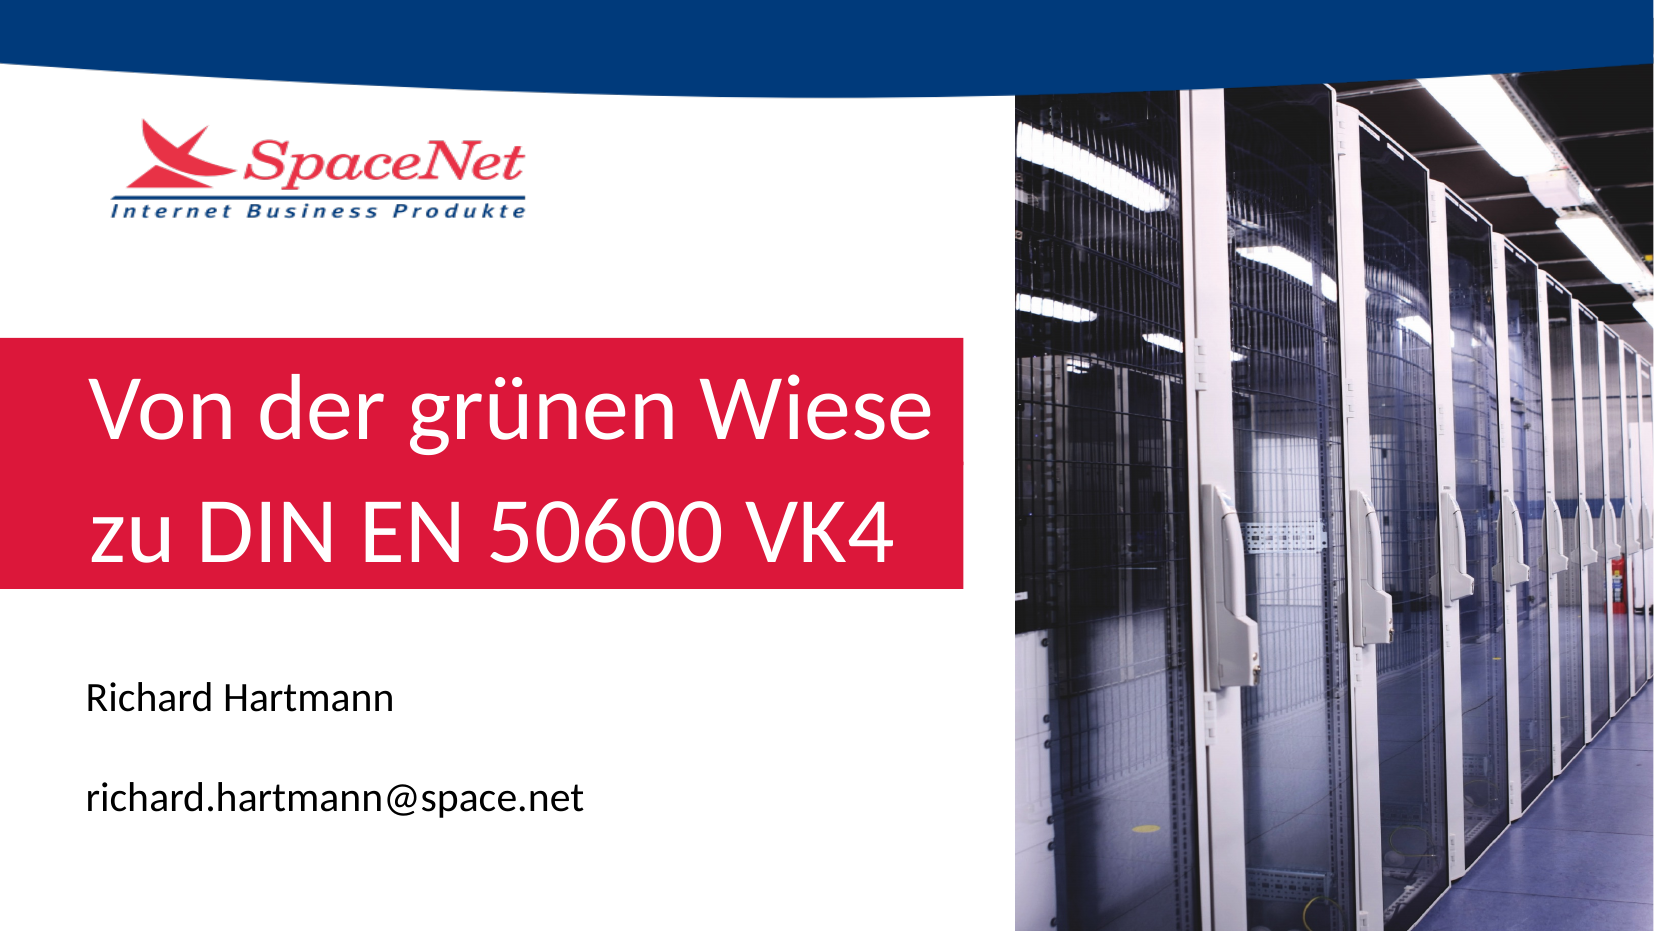

Von der grünen Wiese
zu DIN EN 50600 VK4
Richard Hartmann
richard.hartmann@space.net